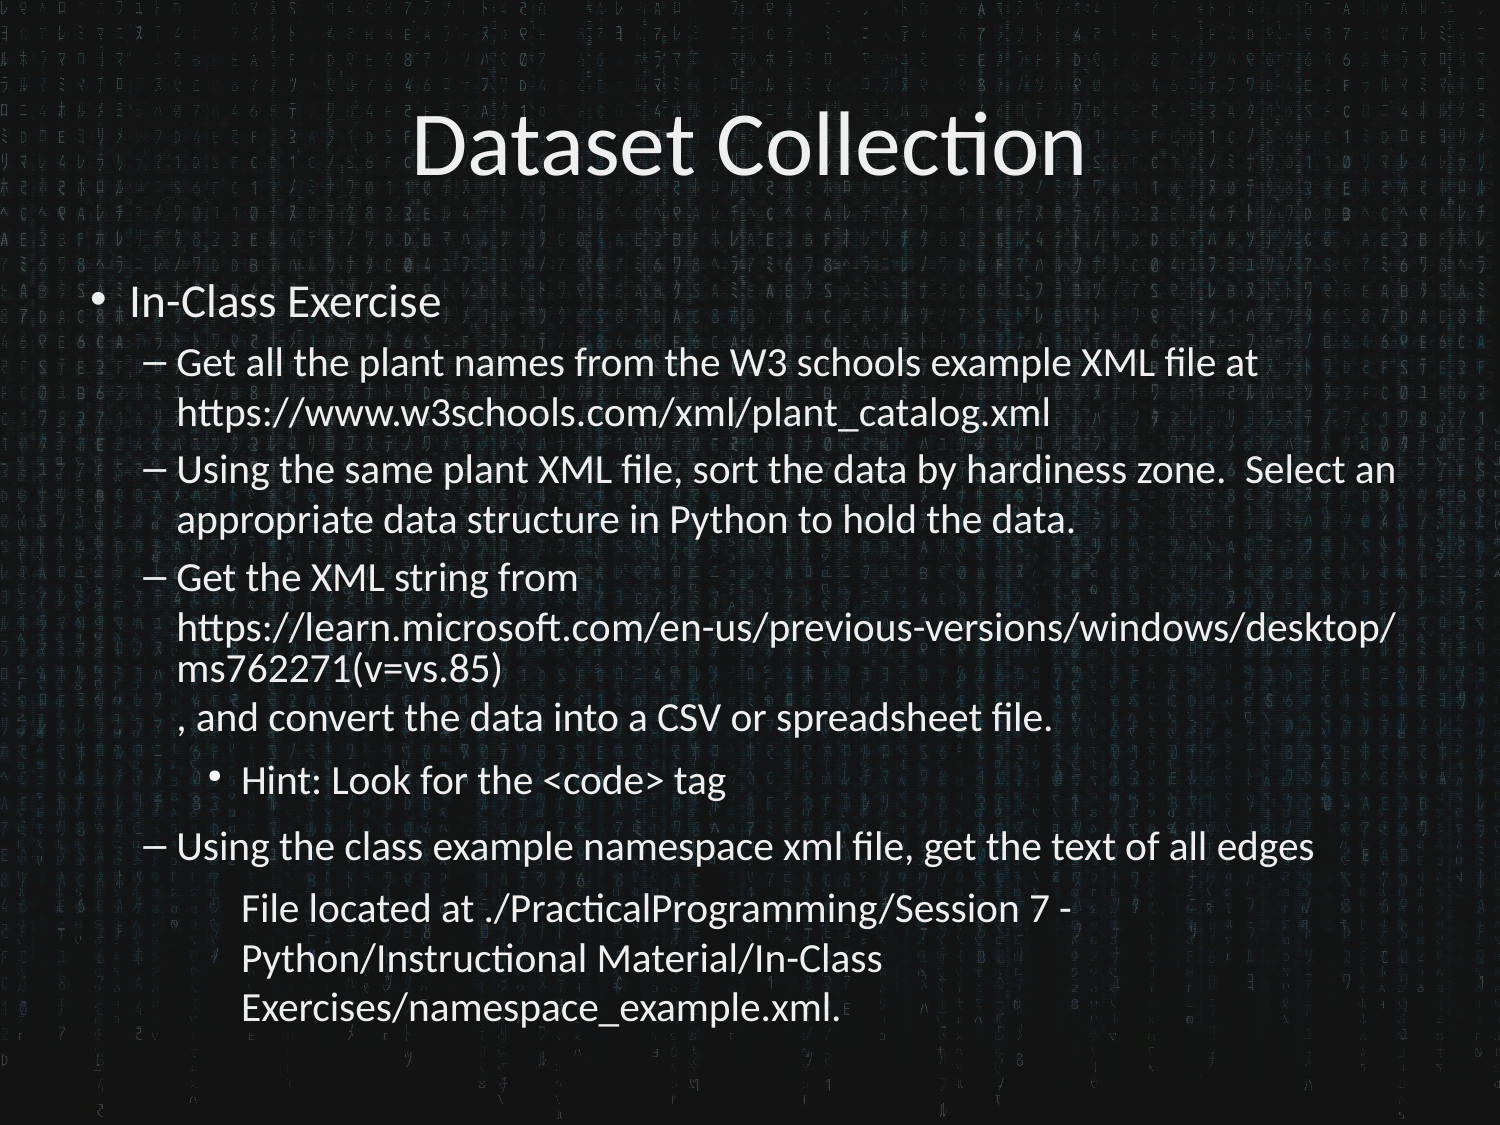

# Dataset Collection
In-Class Exercise
Get all the plant names from the W3 schools example XML file at https://www.w3schools.com/xml/plant_catalog.xml
Using the same plant XML file, sort the data by hardiness zone. Select an appropriate data structure in Python to hold the data.
Get the XML string from https://learn.microsoft.com/en-us/previous-versions/windows/desktop/ms762271(v=vs.85), and convert the data into a CSV or spreadsheet file.
Hint: Look for the <code> tag
Using the class example namespace xml file, get the text of all edges
File located at ./PracticalProgramming/Session 7 - Python/Instructional Material/In-Class Exercises/namespace_example.xml.